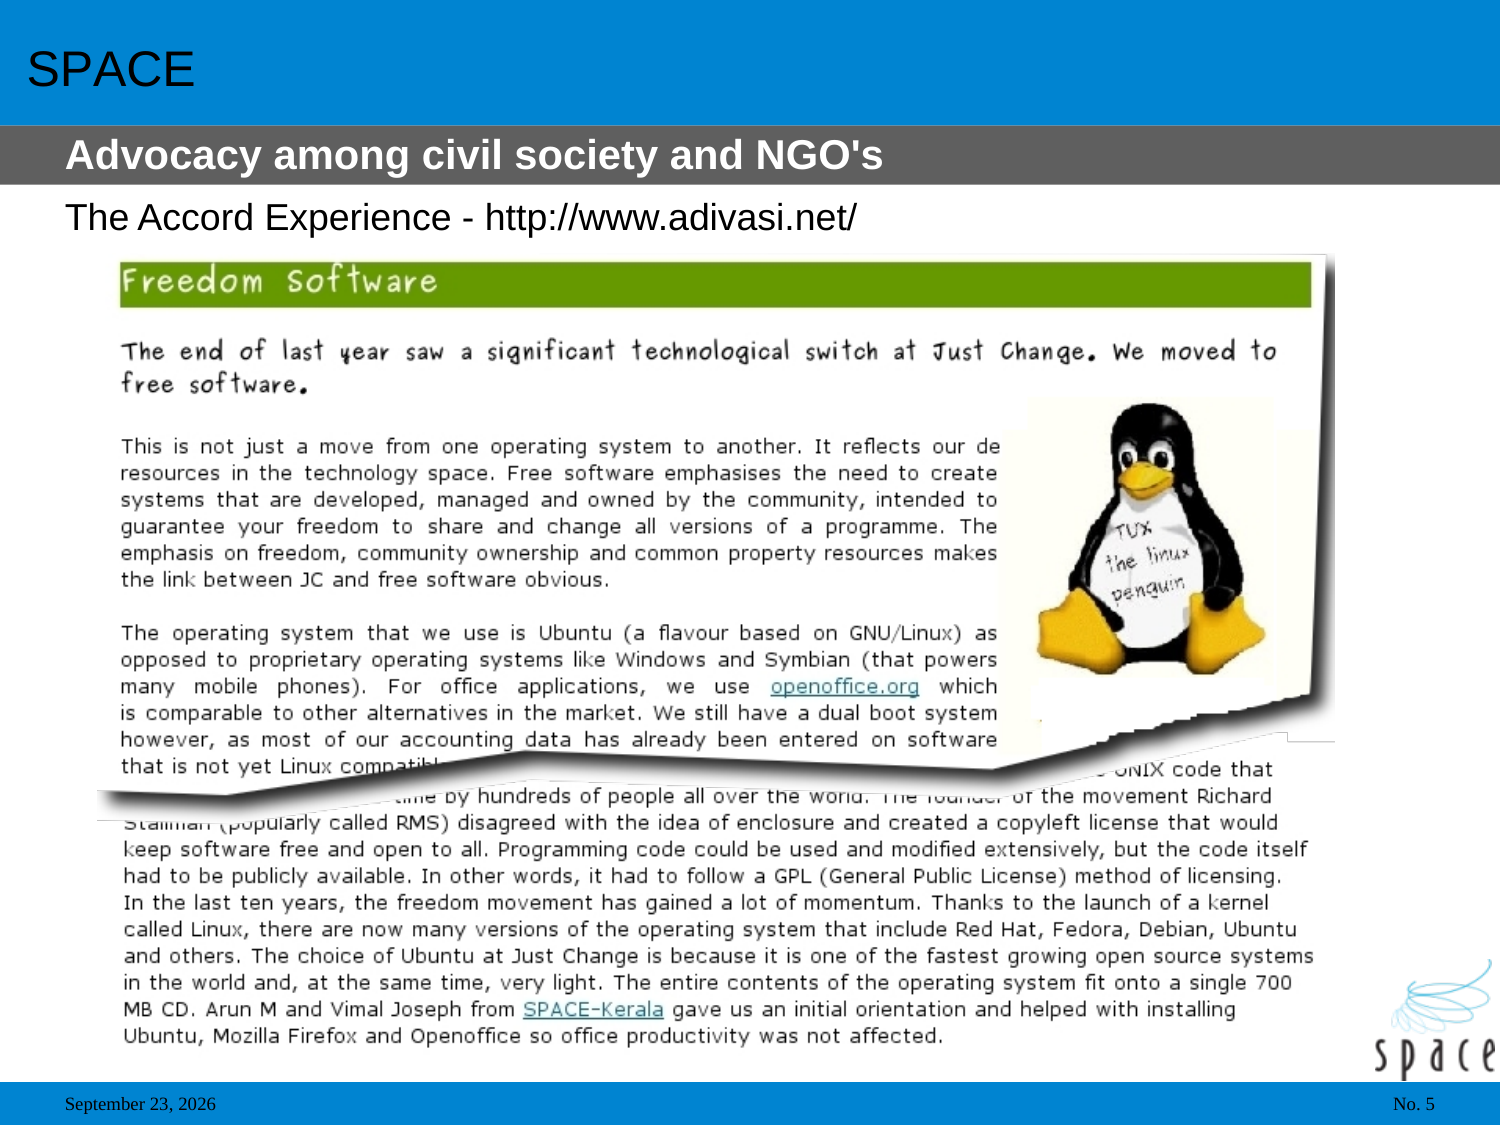

# Advocacy among civil society and NGO's
The Accord Experience - http://www.adivasi.net/
5